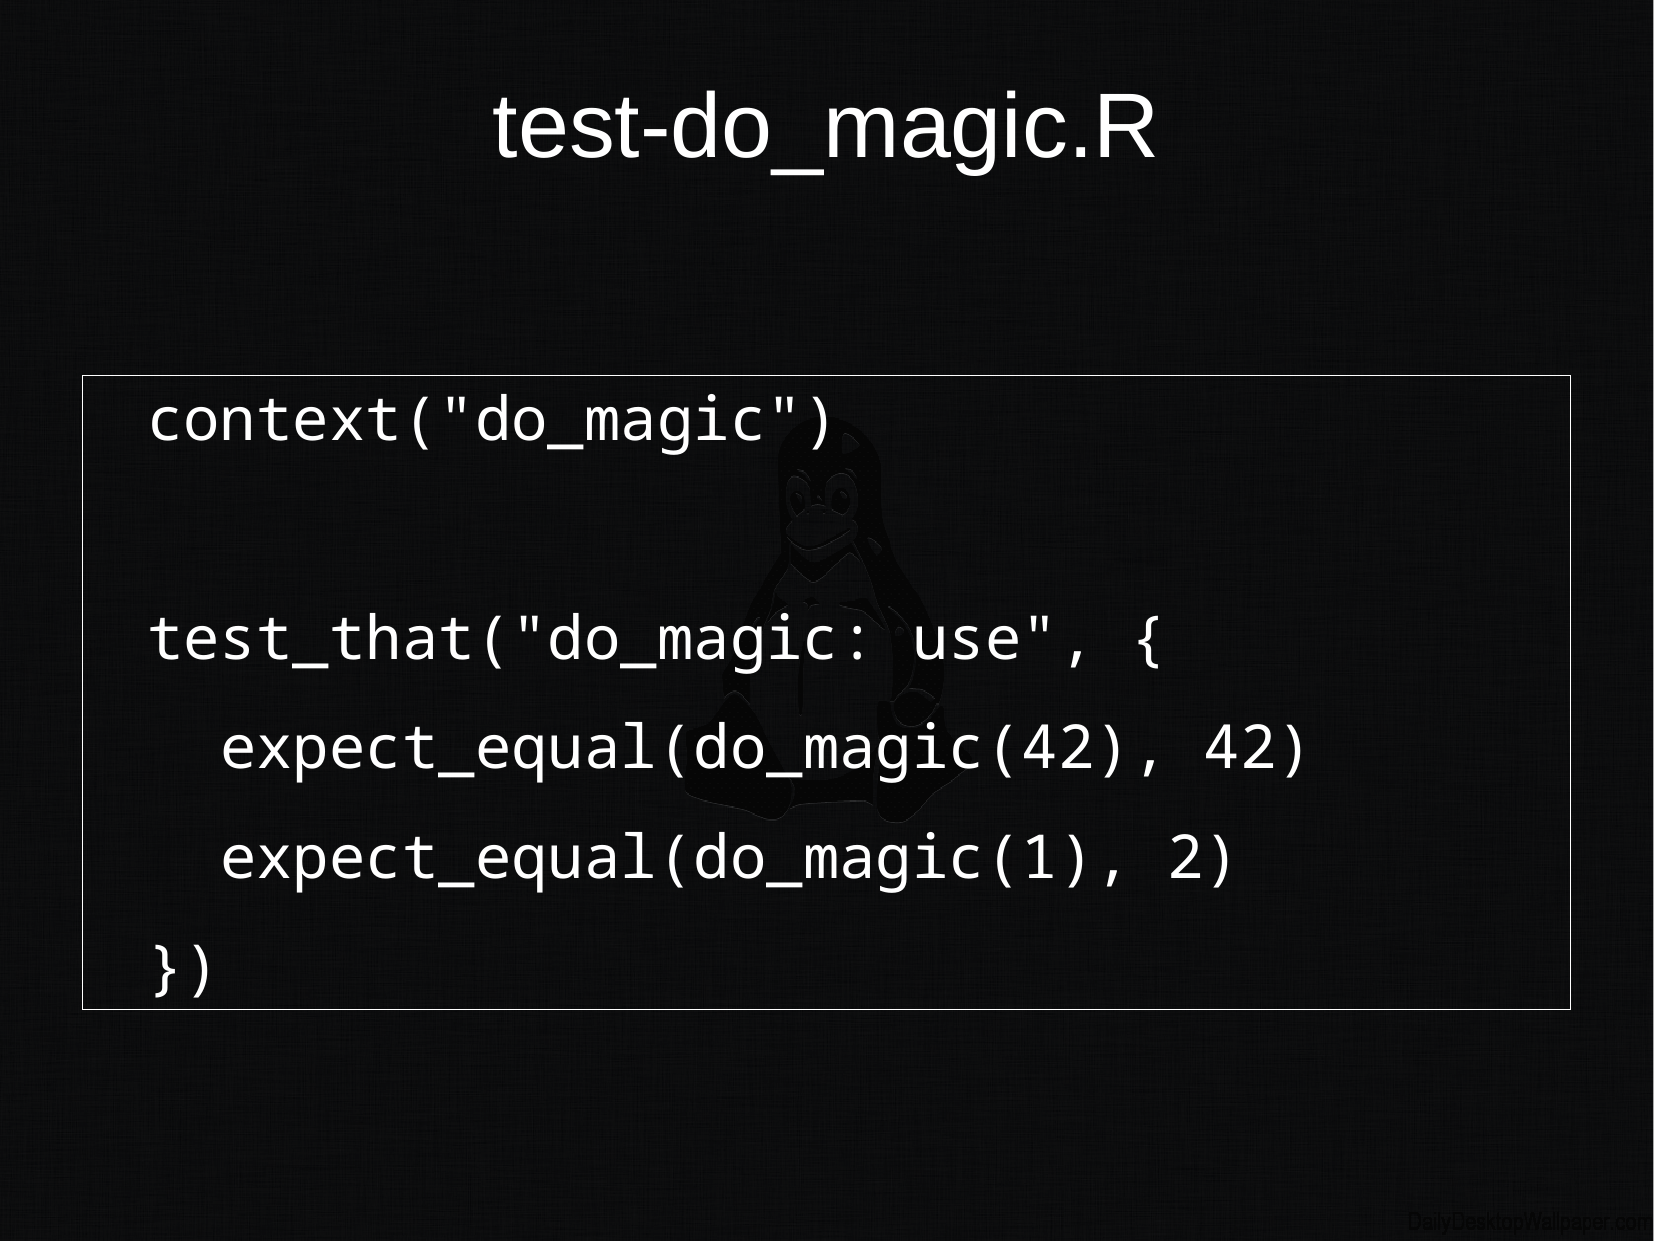

# test-do_magic.R
context("do_magic")
test_that("do_magic: use", {
 expect_equal(do_magic(42), 42)
 expect_equal(do_magic(1), 2)
})